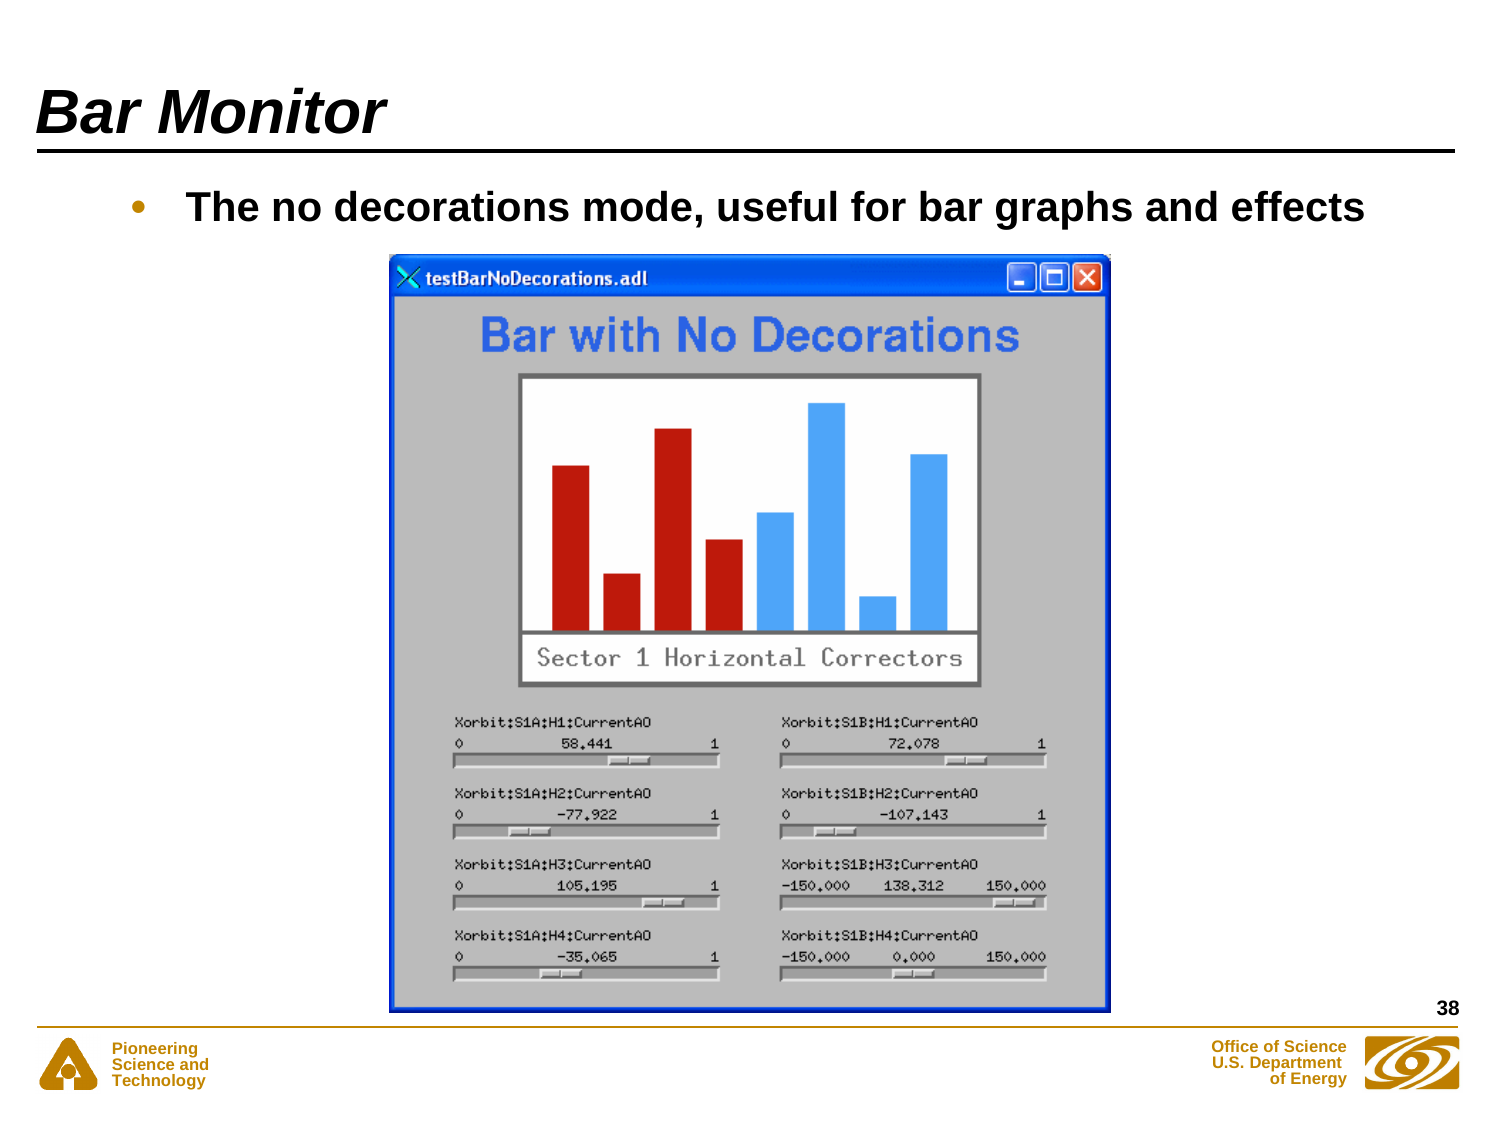

# Bar Monitor
The no decorations mode, useful for bar graphs and effects
38